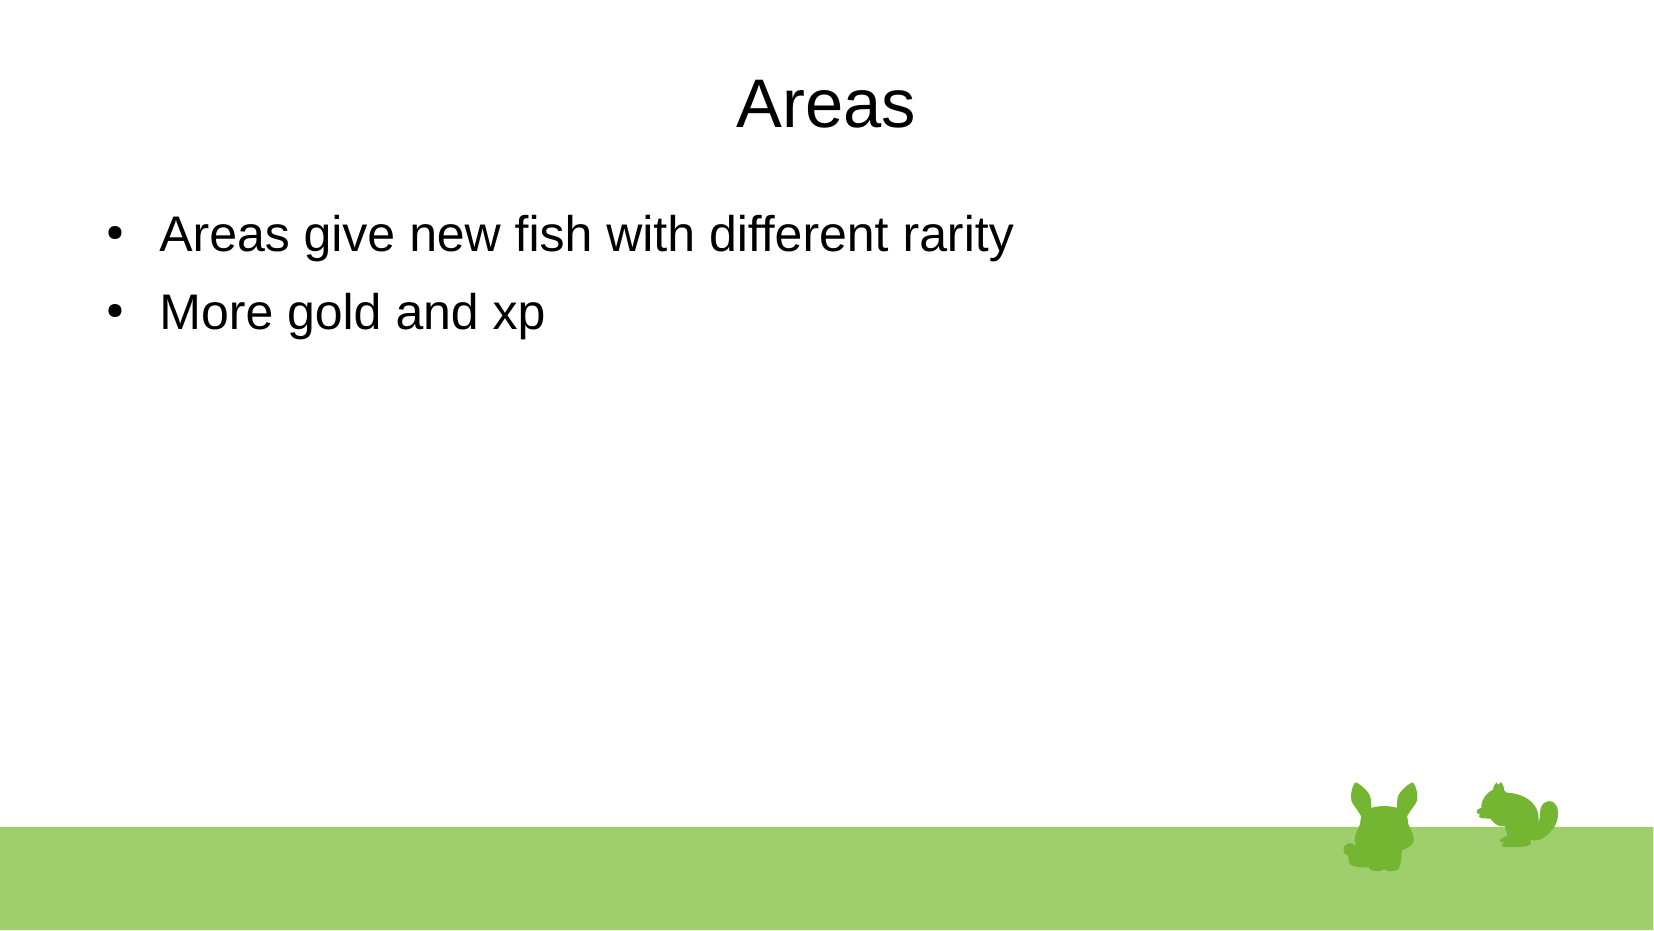

# Areas
Areas give new fish with different rarity
More gold and xp